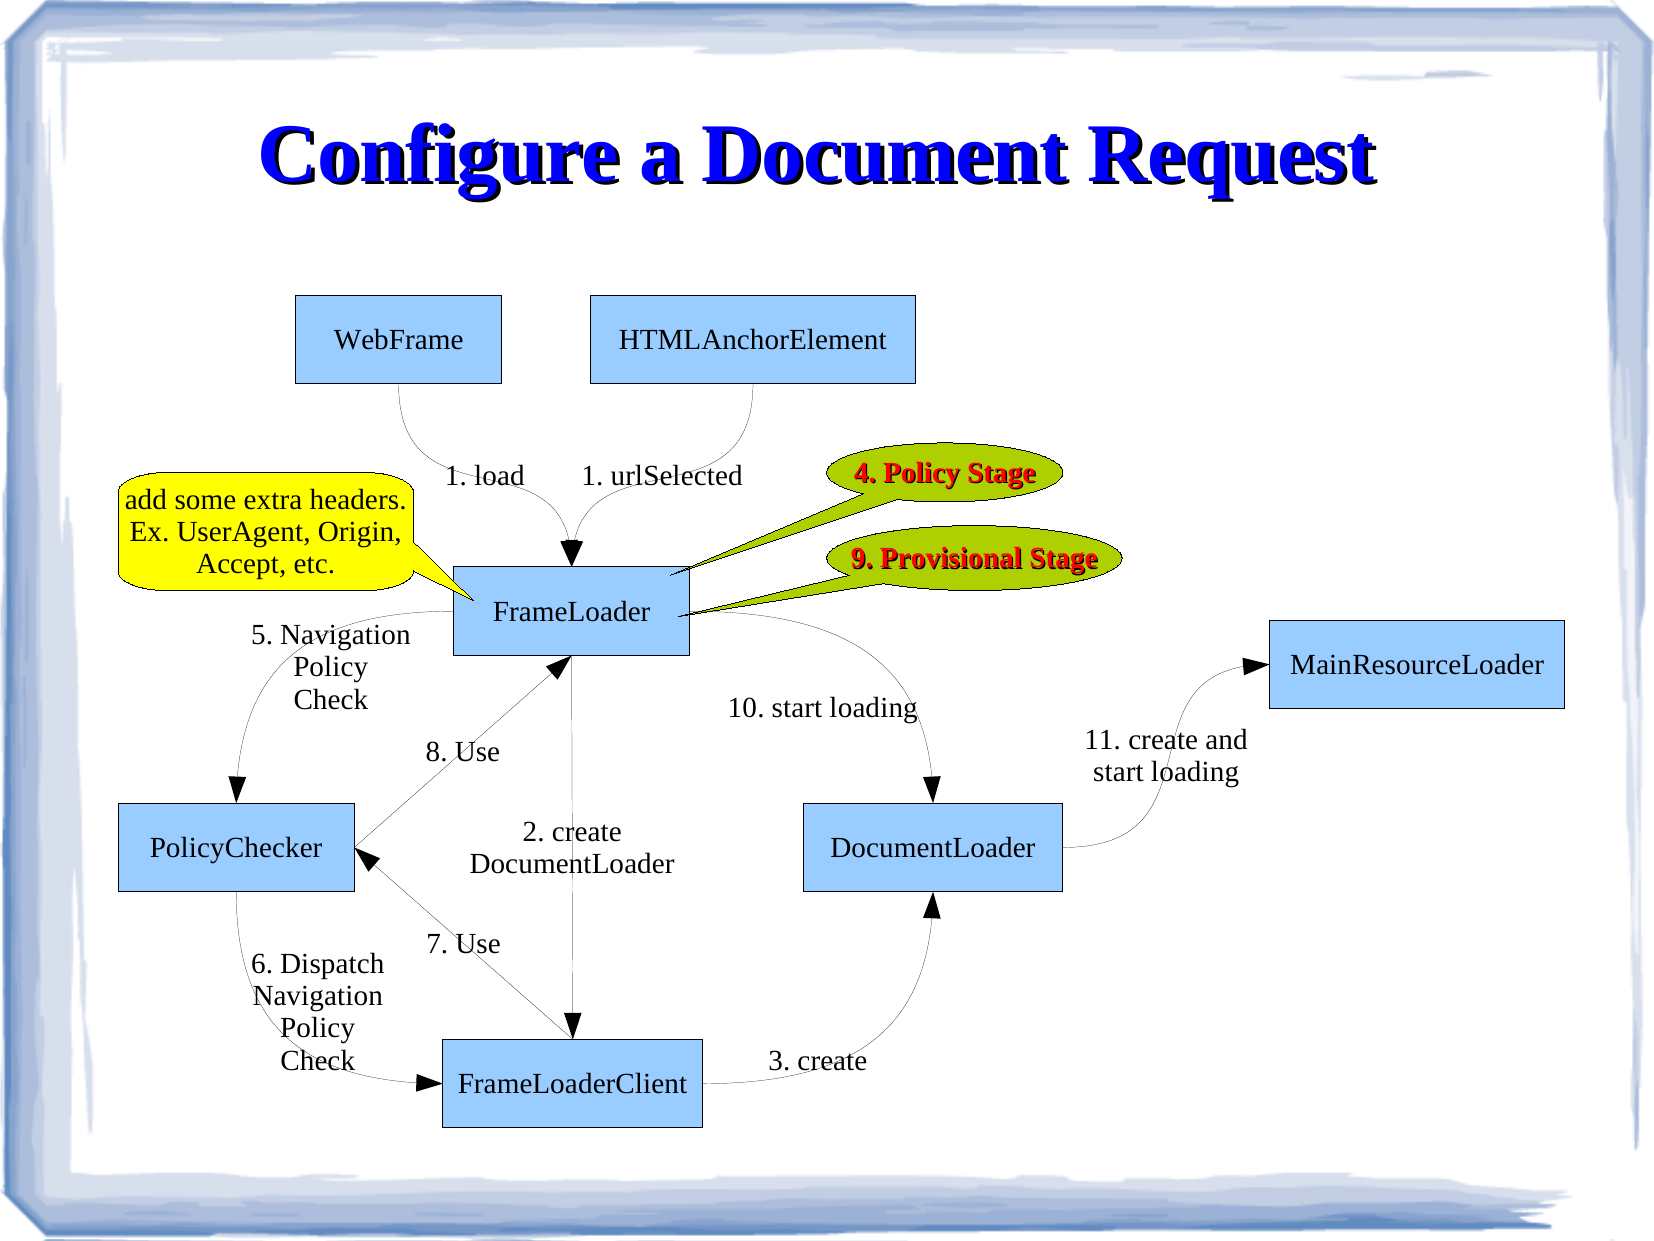

# Configure a Document Request
WebFrame
HTMLAnchorElement
4. Policy Stage
add some extra headers.
Ex. UserAgent, Origin,
Accept, etc.
9. Provisional Stage
FrameLoader
MainResourceLoader
PolicyChecker
DocumentLoader
FrameLoaderClient